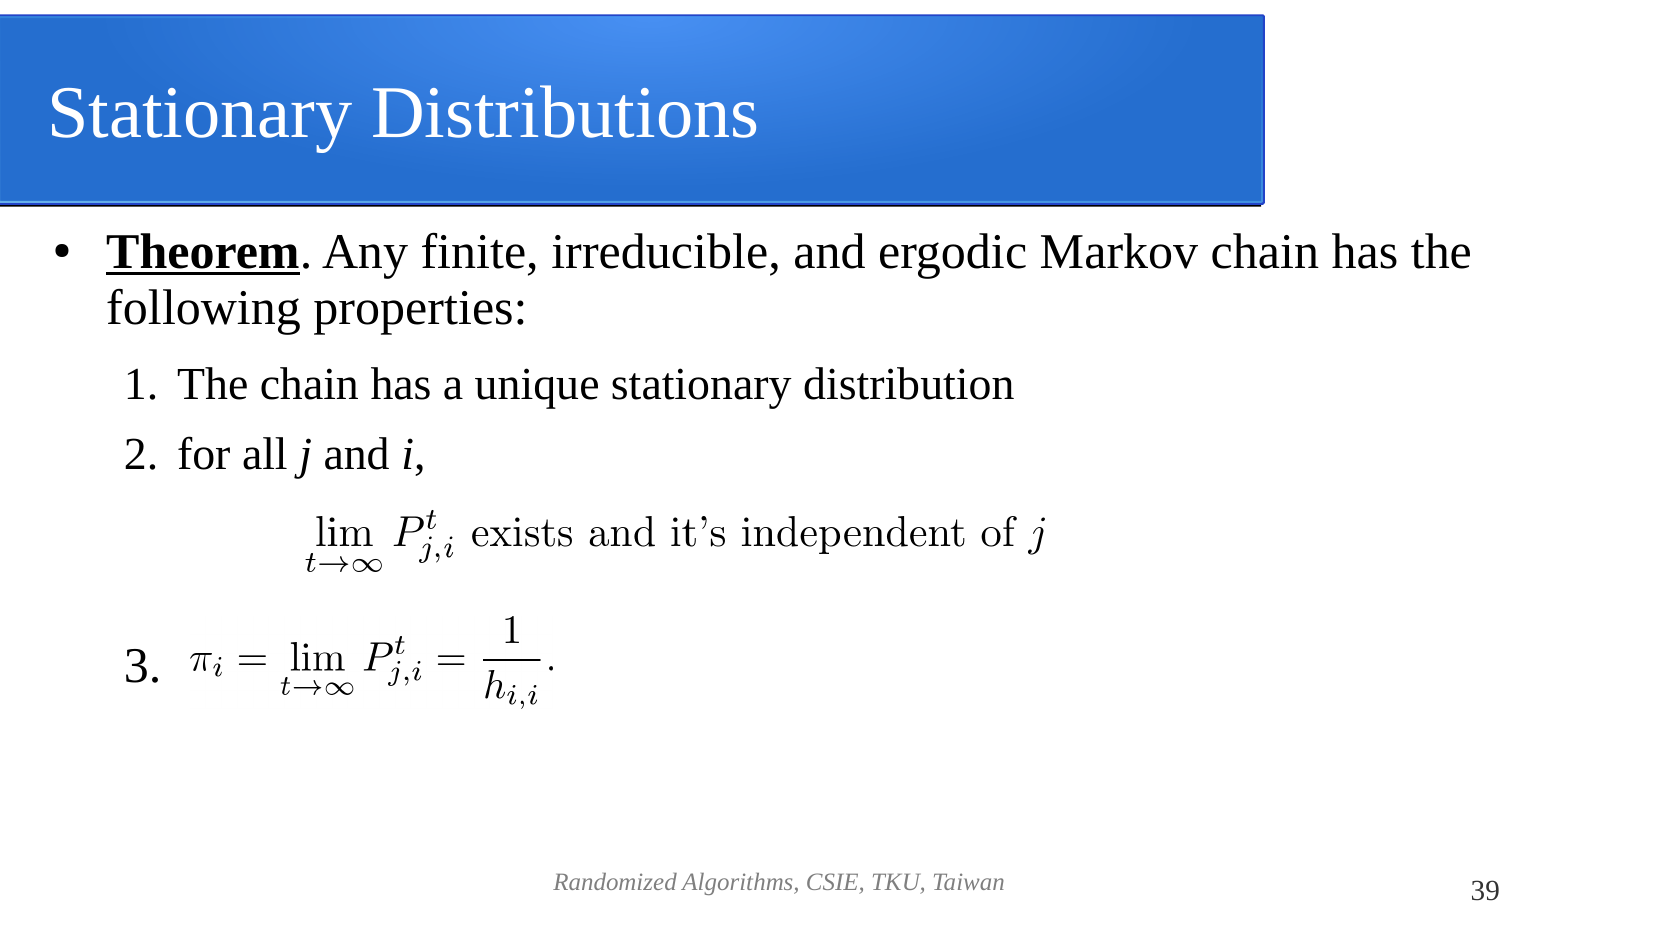

# Stationary Distributions
Theorem. Any finite, irreducible, and ergodic Markov chain has the following properties:
The chain has a unique stationary distribution
for all j and i,
Randomized Algorithms, CSIE, TKU, Taiwan
39